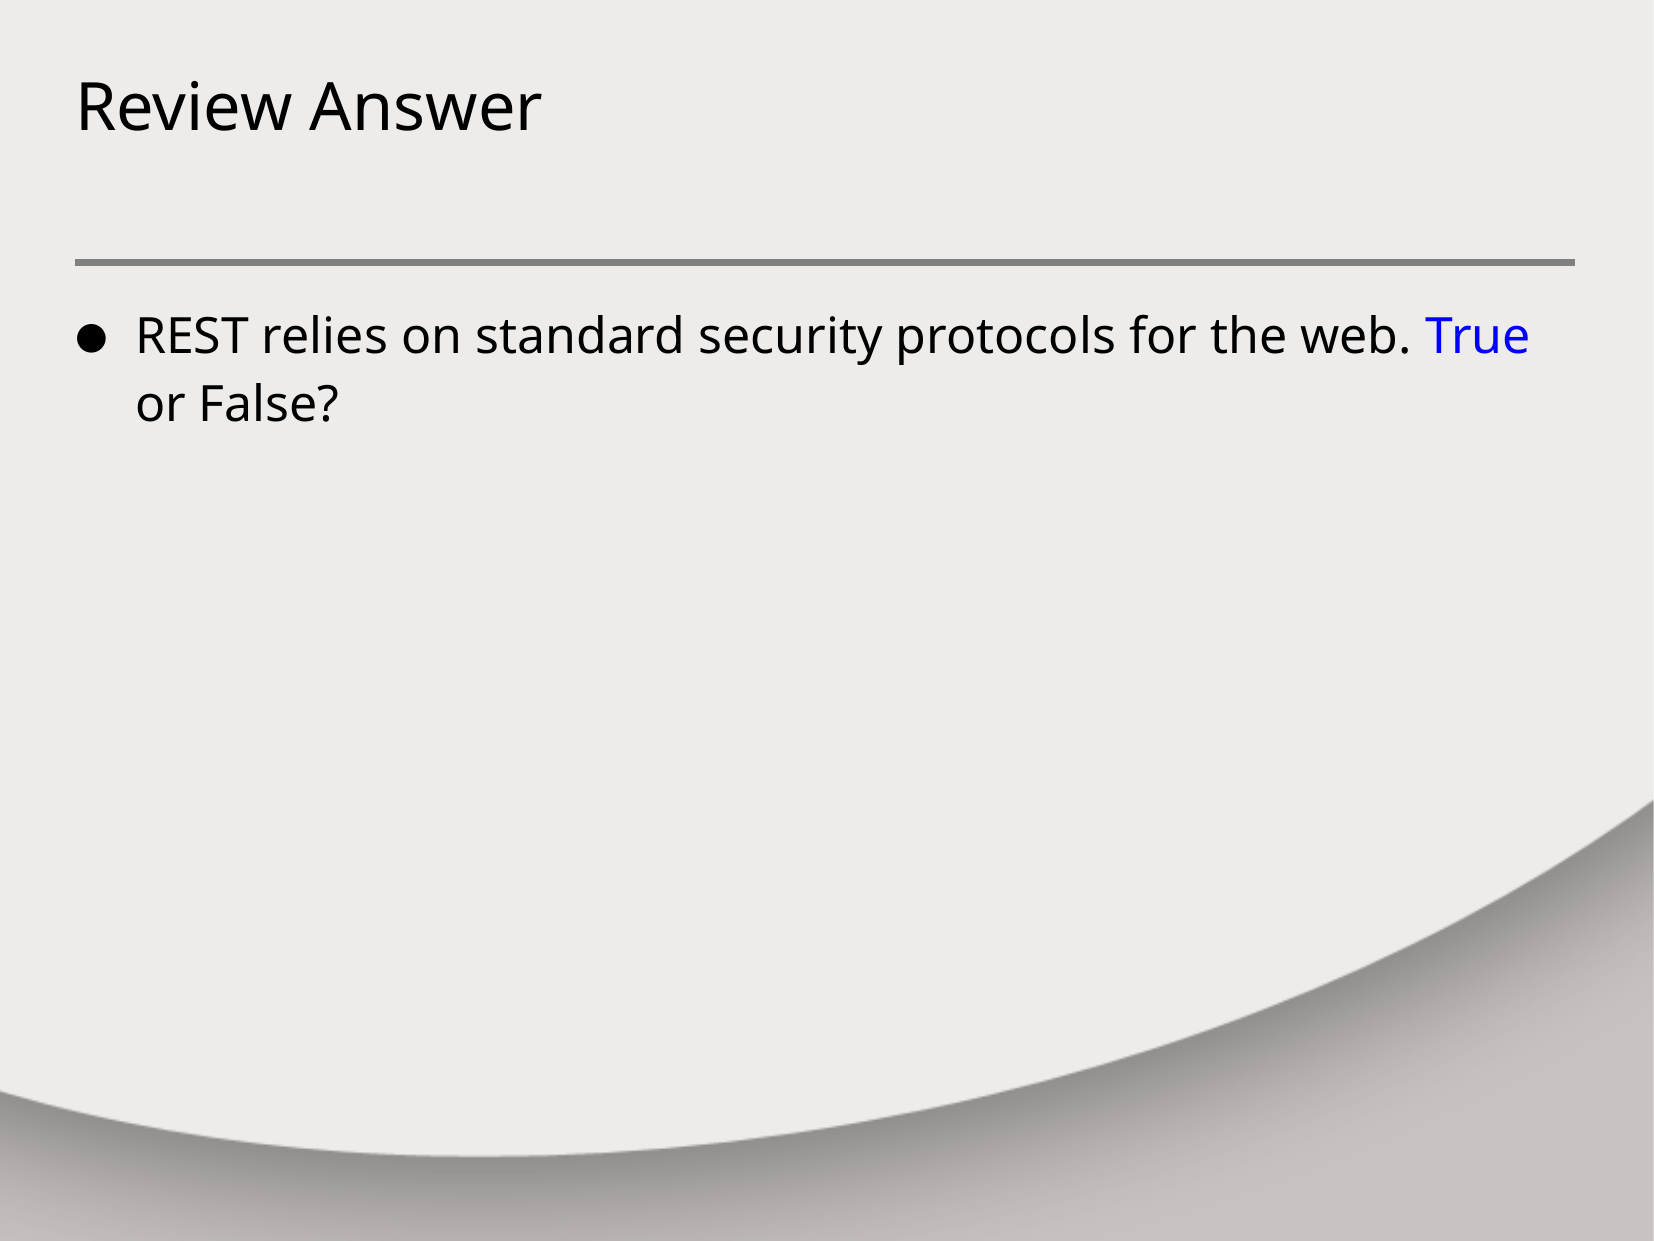

# Review Answer
REST relies on standard security protocols for the web. True or False?